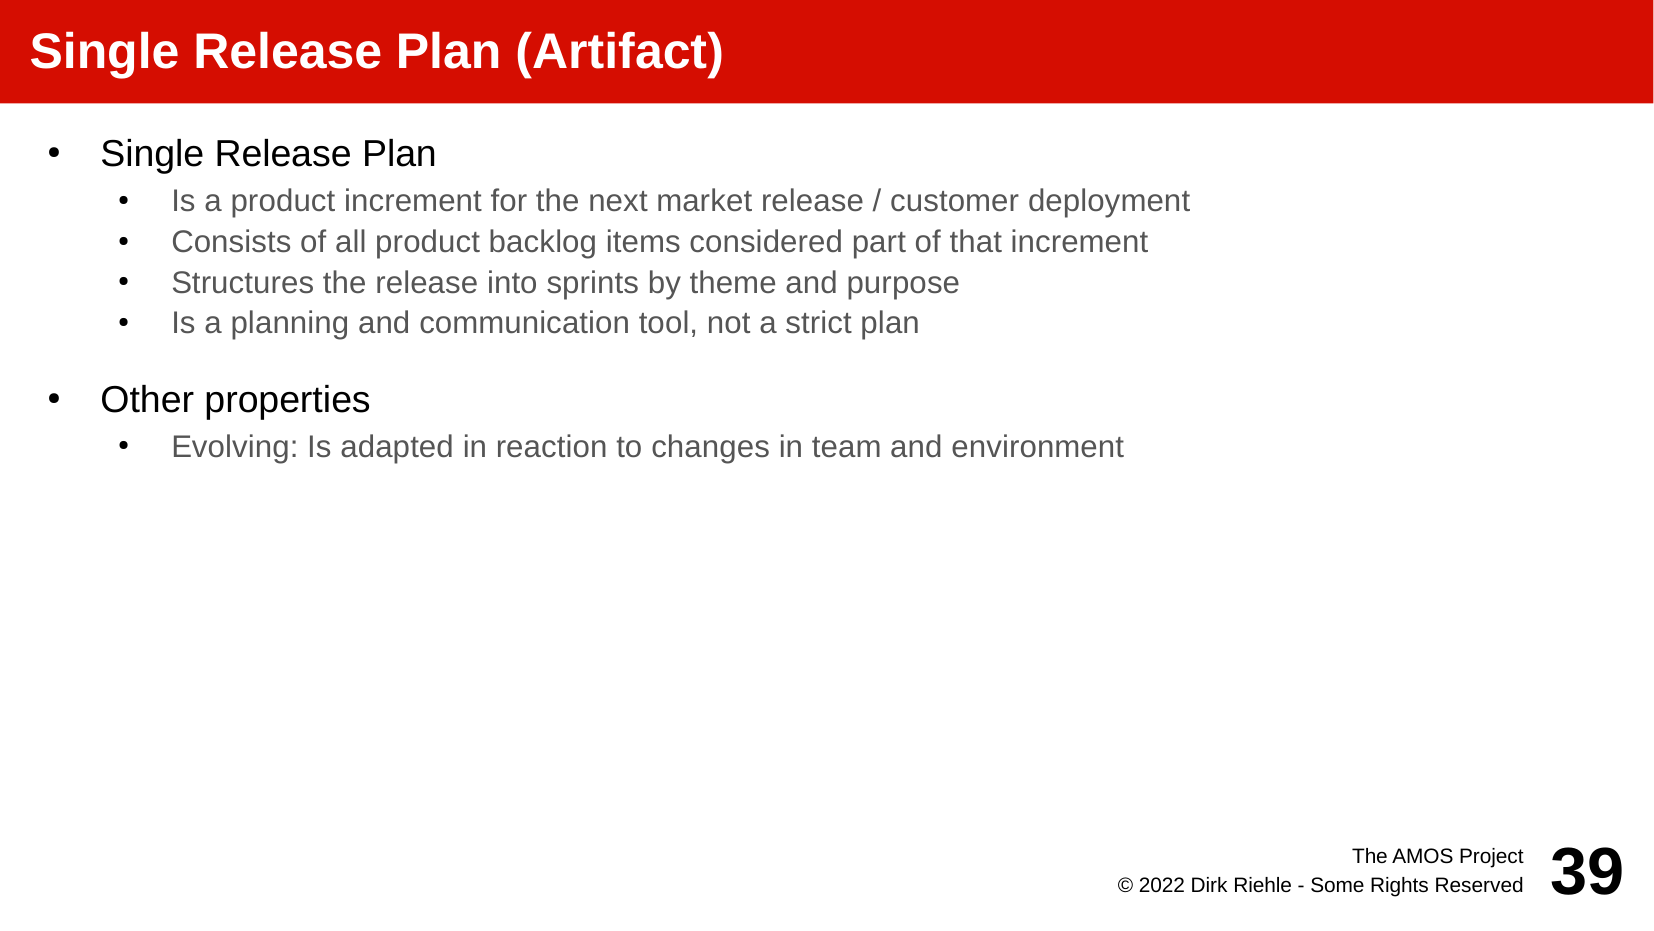

# Single Release Plan (Artifact)
Single Release Plan
Is a product increment for the next market release / customer deployment
Consists of all product backlog items considered part of that increment
Structures the release into sprints by theme and purpose
Is a planning and communication tool, not a strict plan
Other properties
Evolving: Is adapted in reaction to changes in team and environment
The AMOS Project
39
© 2022 Dirk Riehle - Some Rights Reserved